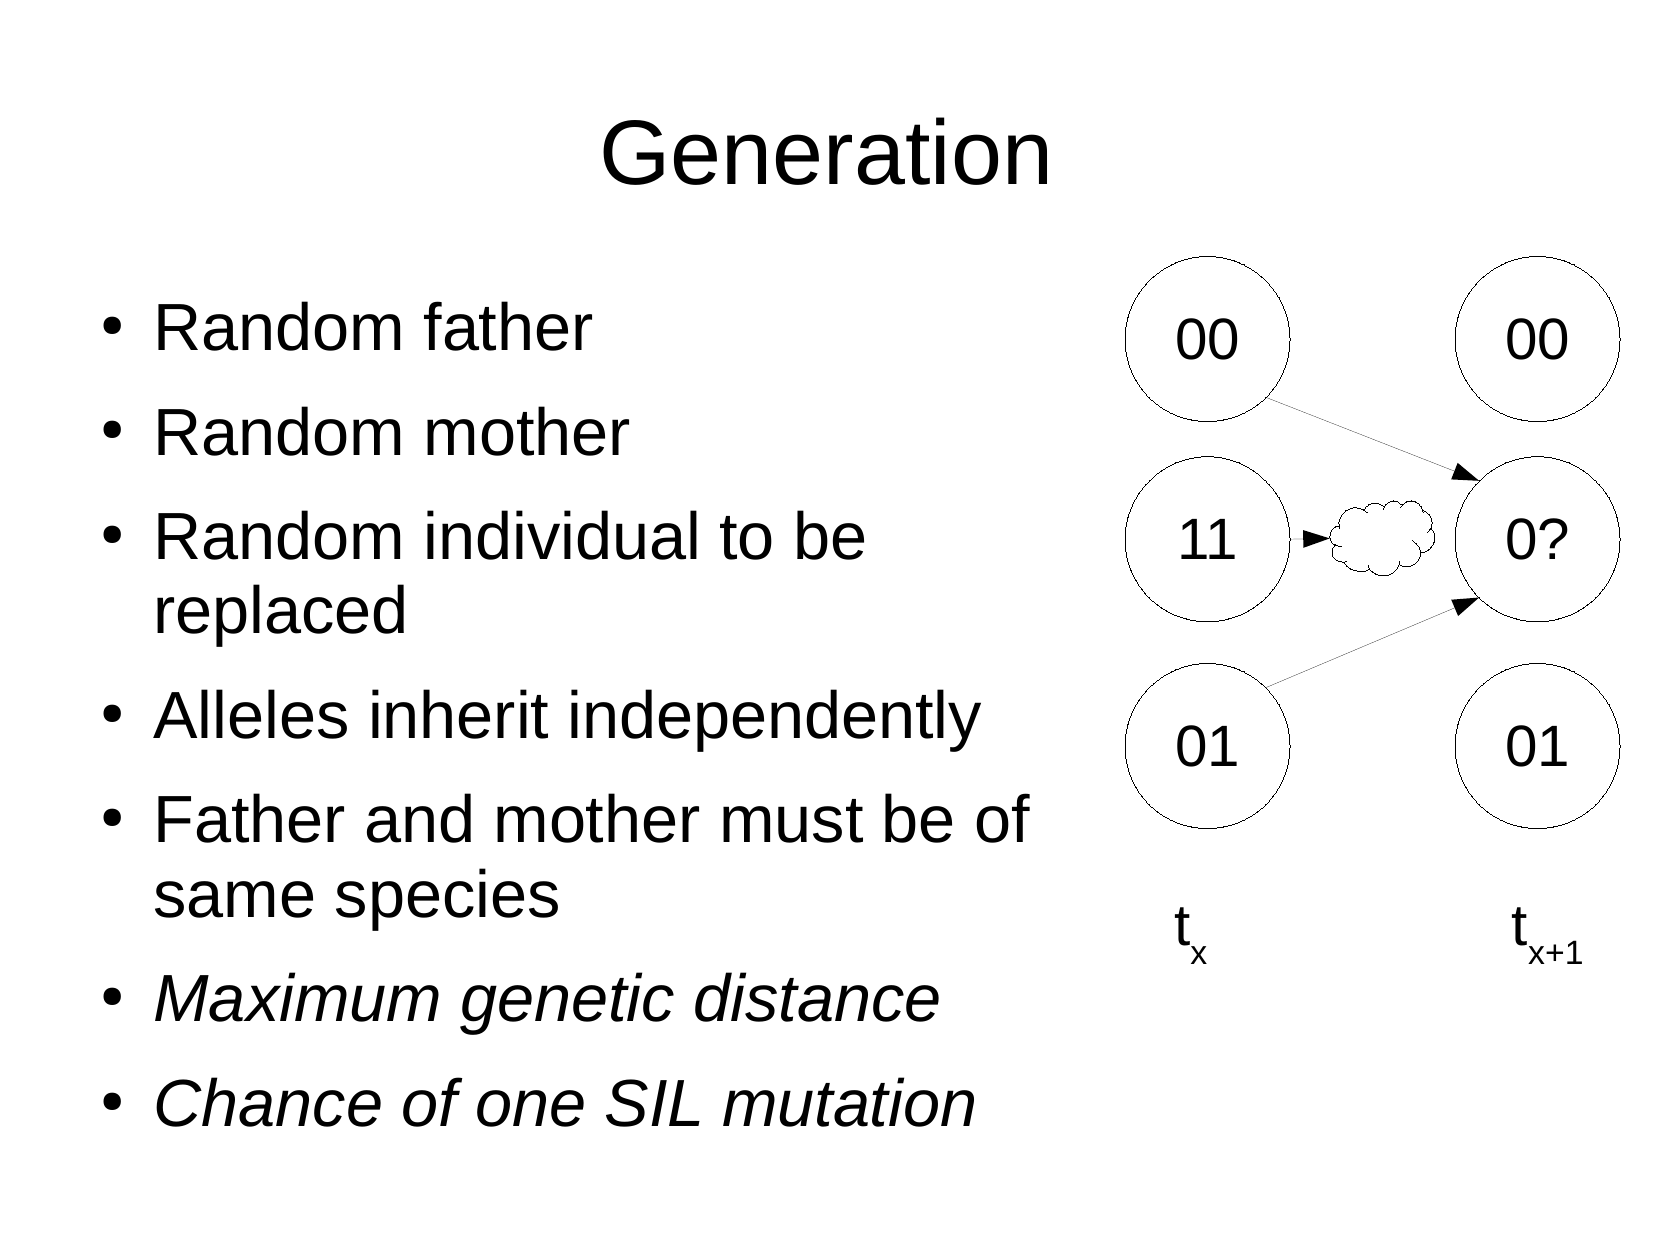

# Generation
00
00
Random father
Random mother
Random individual to be replaced
Alleles inherit independently
Father and mother must be of same species
Maximum genetic distance
Chance of one SIL mutation
11
0?
01
01
tx
tx+1